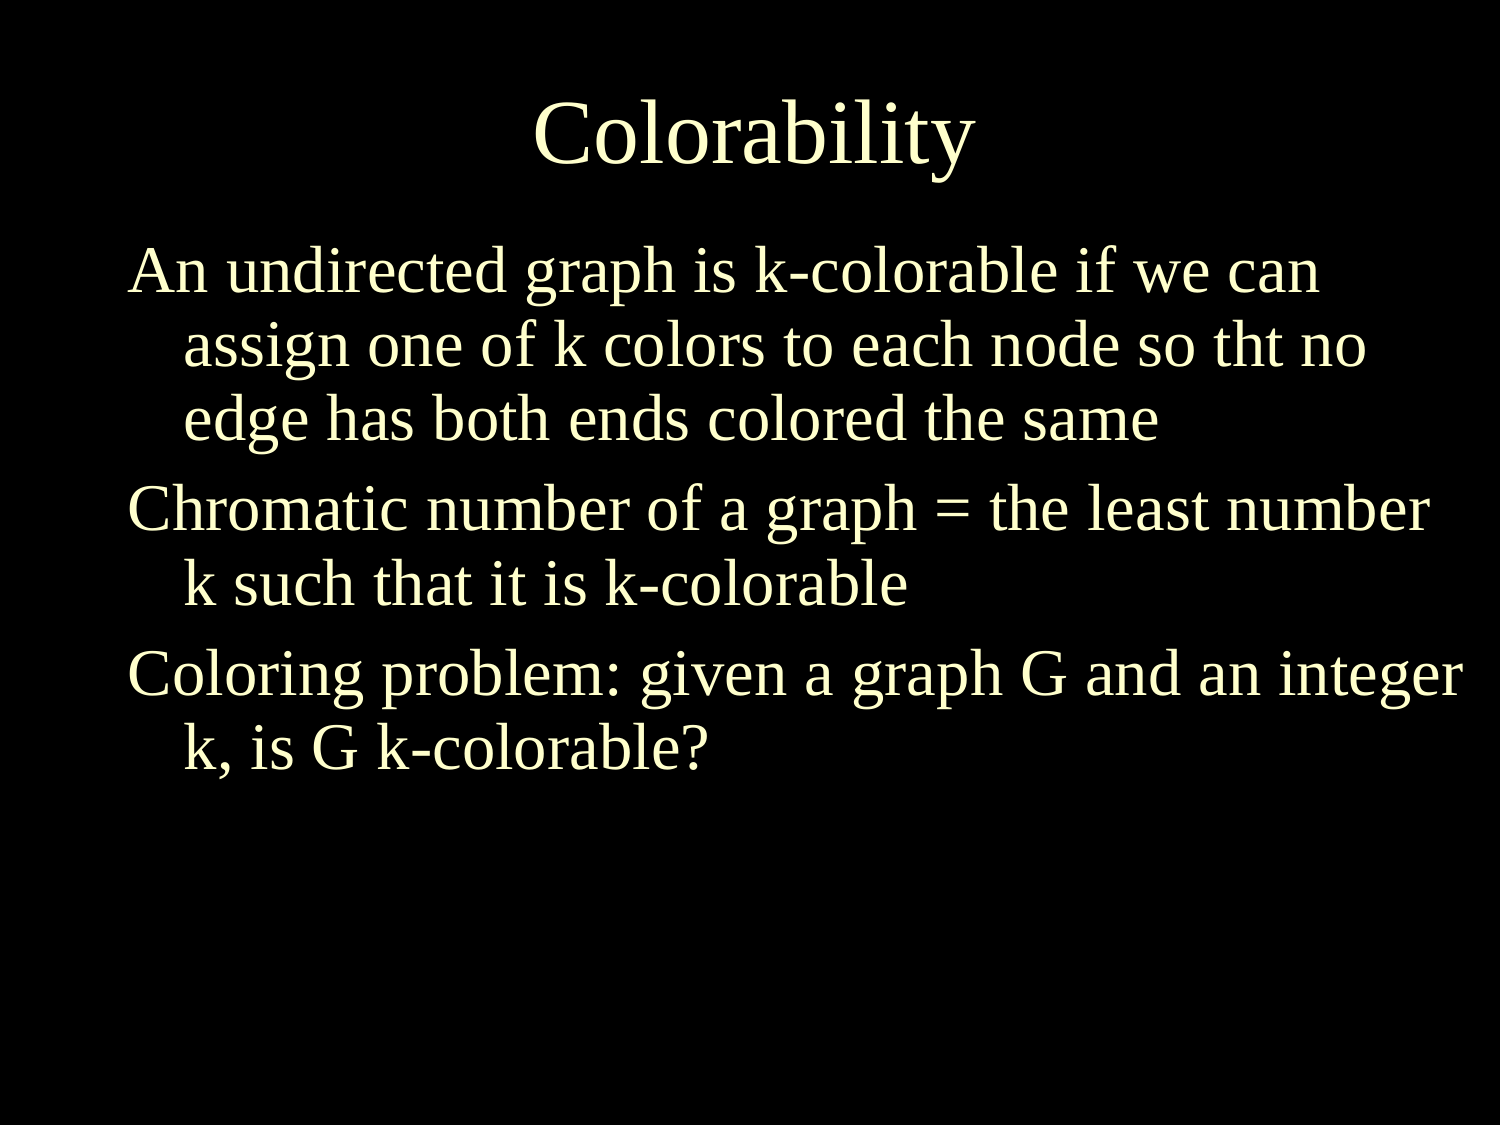

# Colorability
An undirected graph is k-colorable if we can assign one of k colors to each node so tht no edge has both ends colored the same
Chromatic number of a graph = the least number k such that it is k-colorable
Coloring problem: given a graph G and an integer k, is G k-colorable?